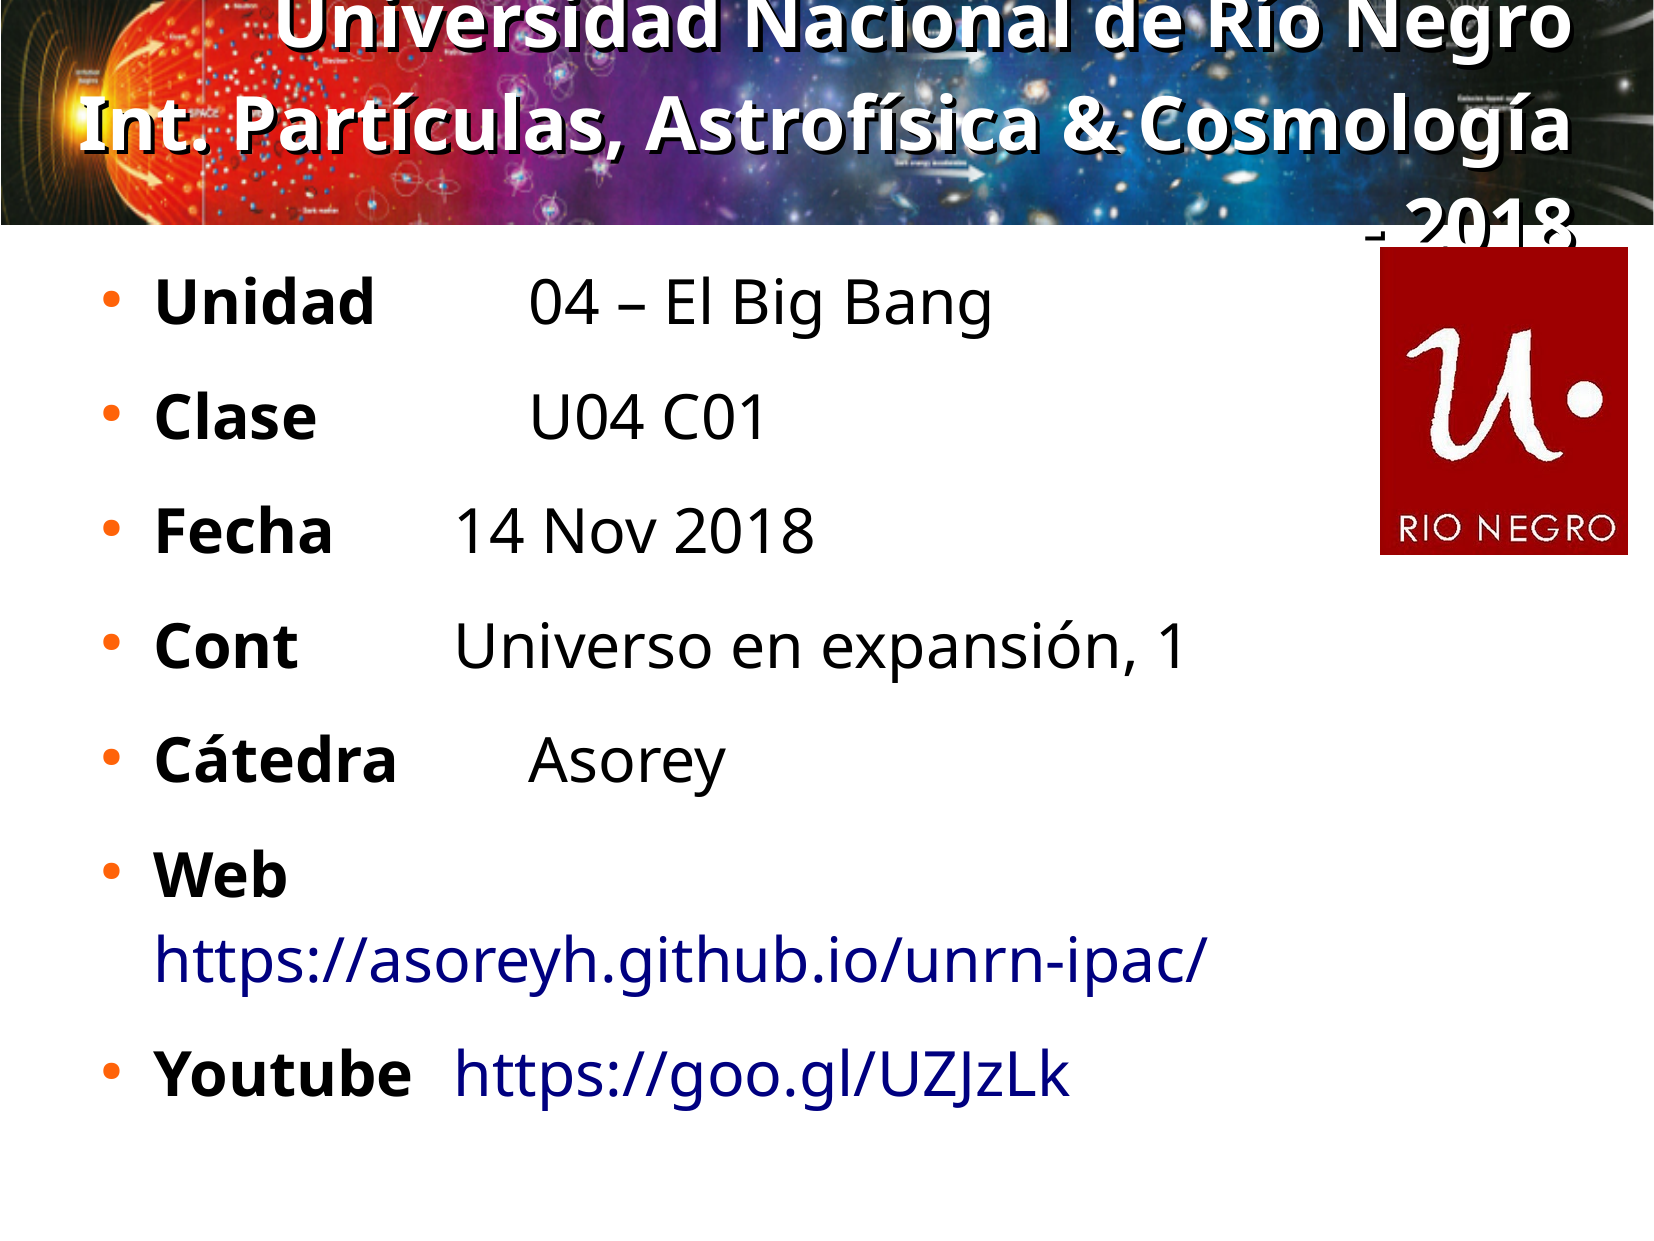

# Universidad Nacional de Río Negro Int. Partículas, Astrofísica & Cosmología - 2018
Unidad 		04 – El Big Bang
Clase			U04 C01
Fecha		14 Nov 2018
Cont			Universo en expansión, 1
Cátedra		Asorey
Web 			https://asoreyh.github.io/unrn-ipac/
Youtube	https://goo.gl/UZJzLk